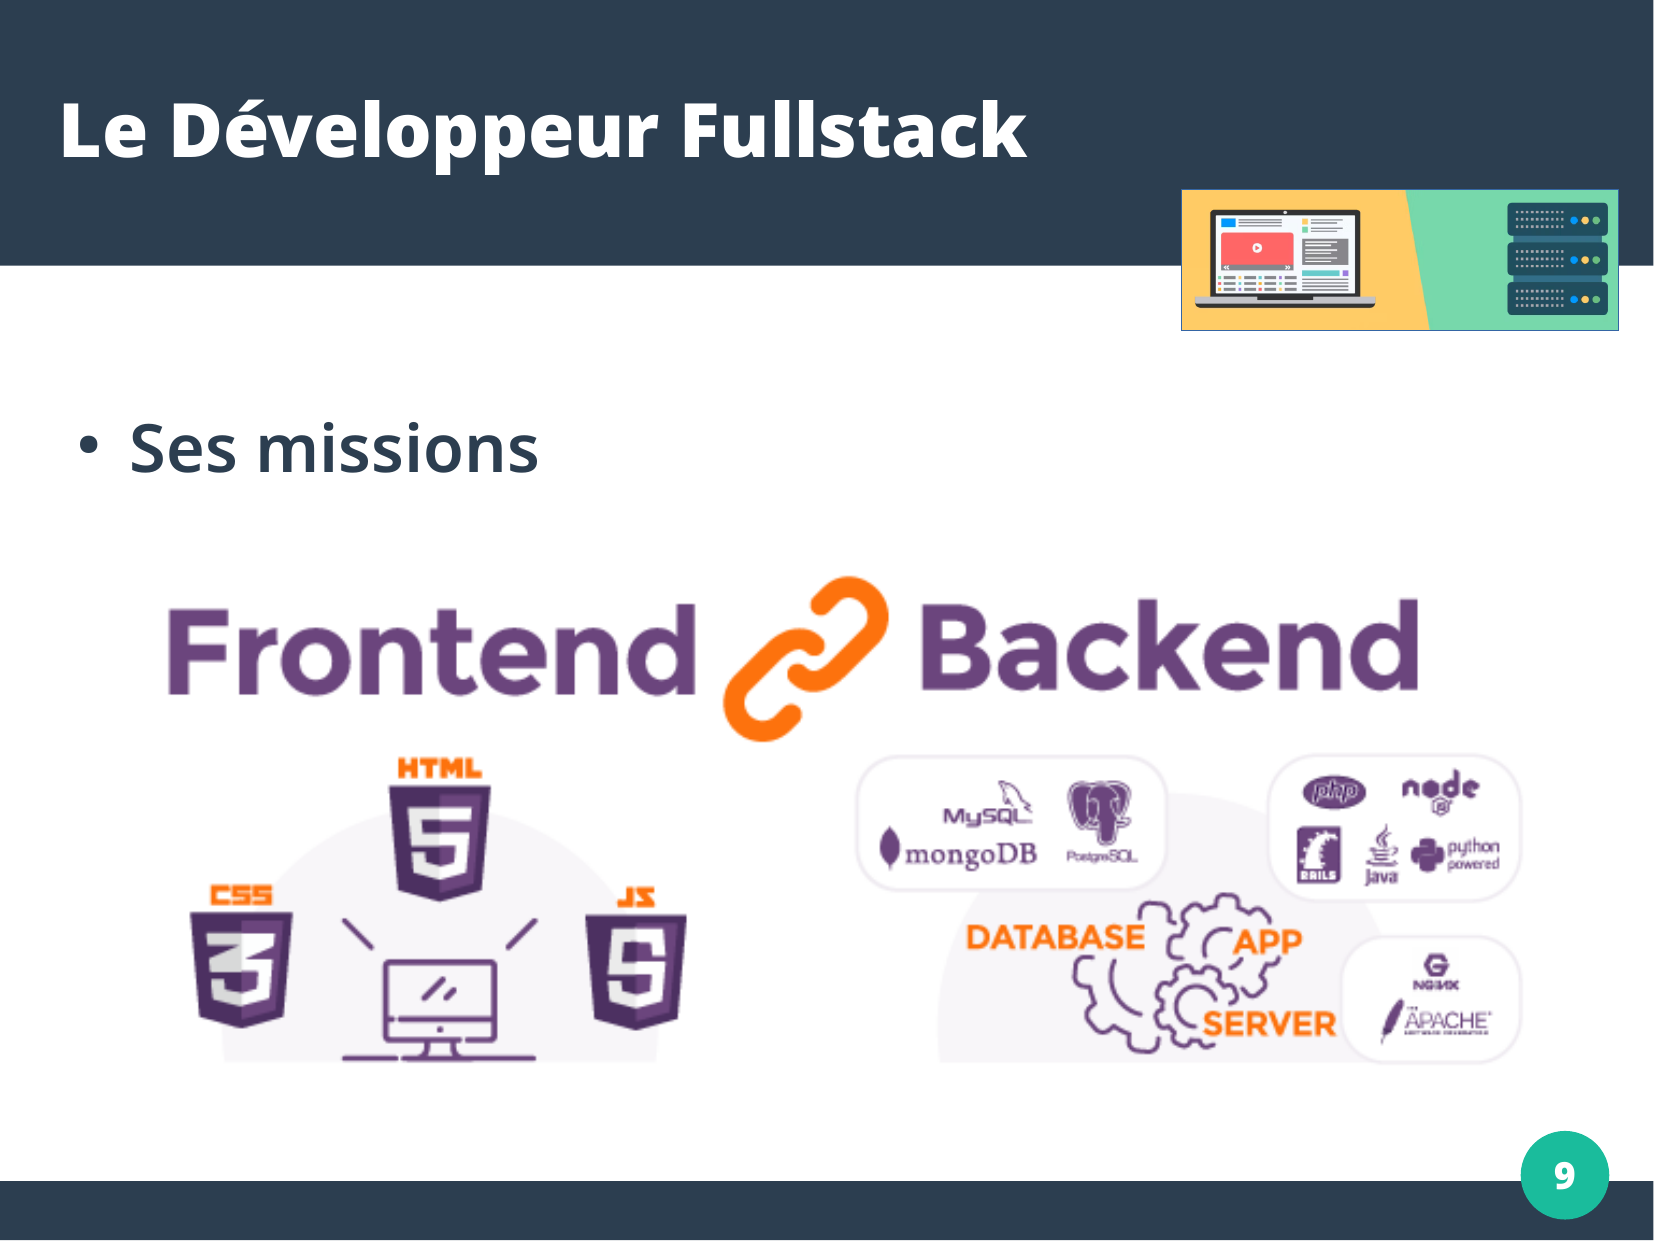

# Le Développeur Fullstack
Ses missions
9